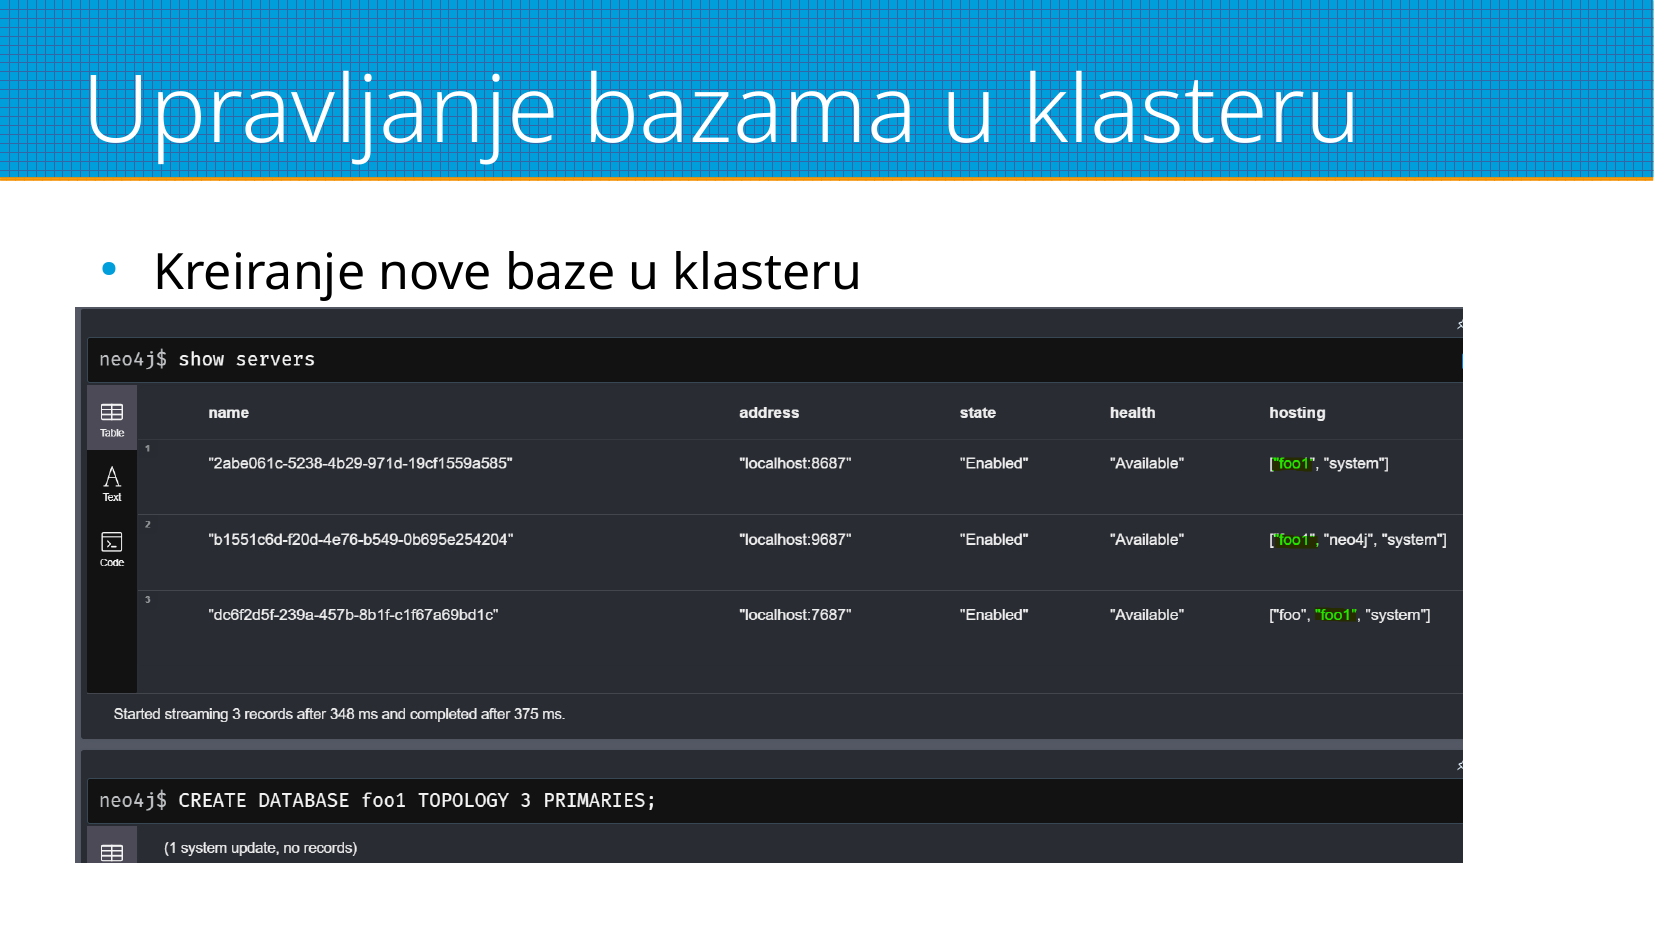

# Upravljanje bazama u klasteru
Kreiranje nove baze u klasteru